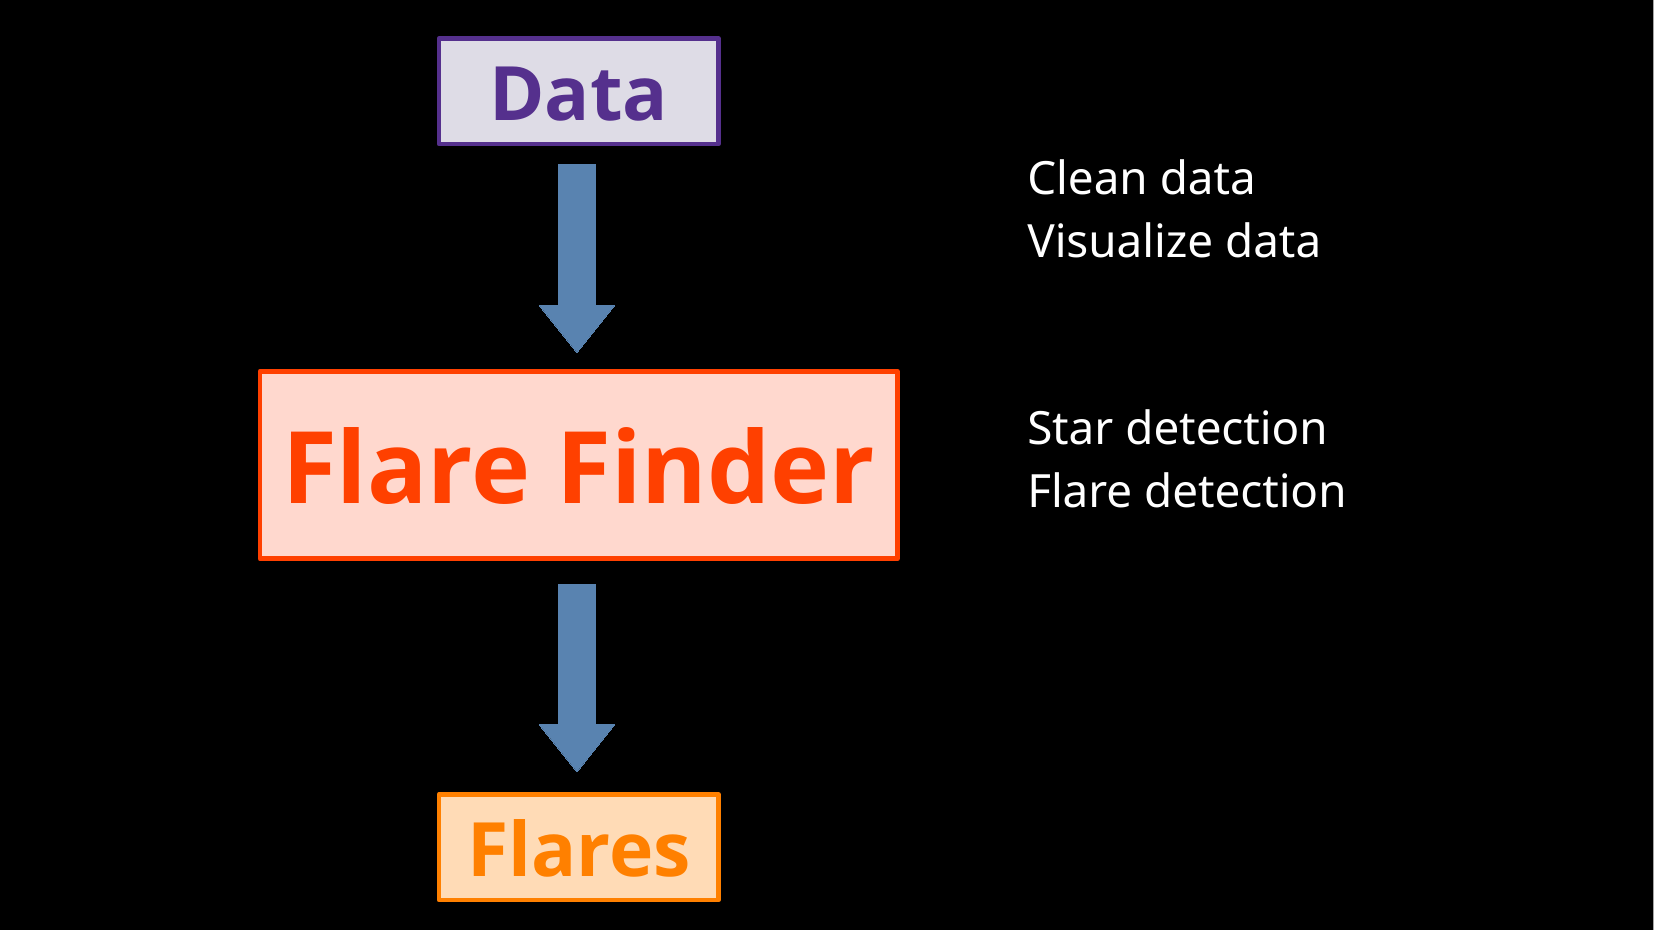

Data
Clean data
Visualize data
Star detection
Flare detection
Flare Finder
Flares